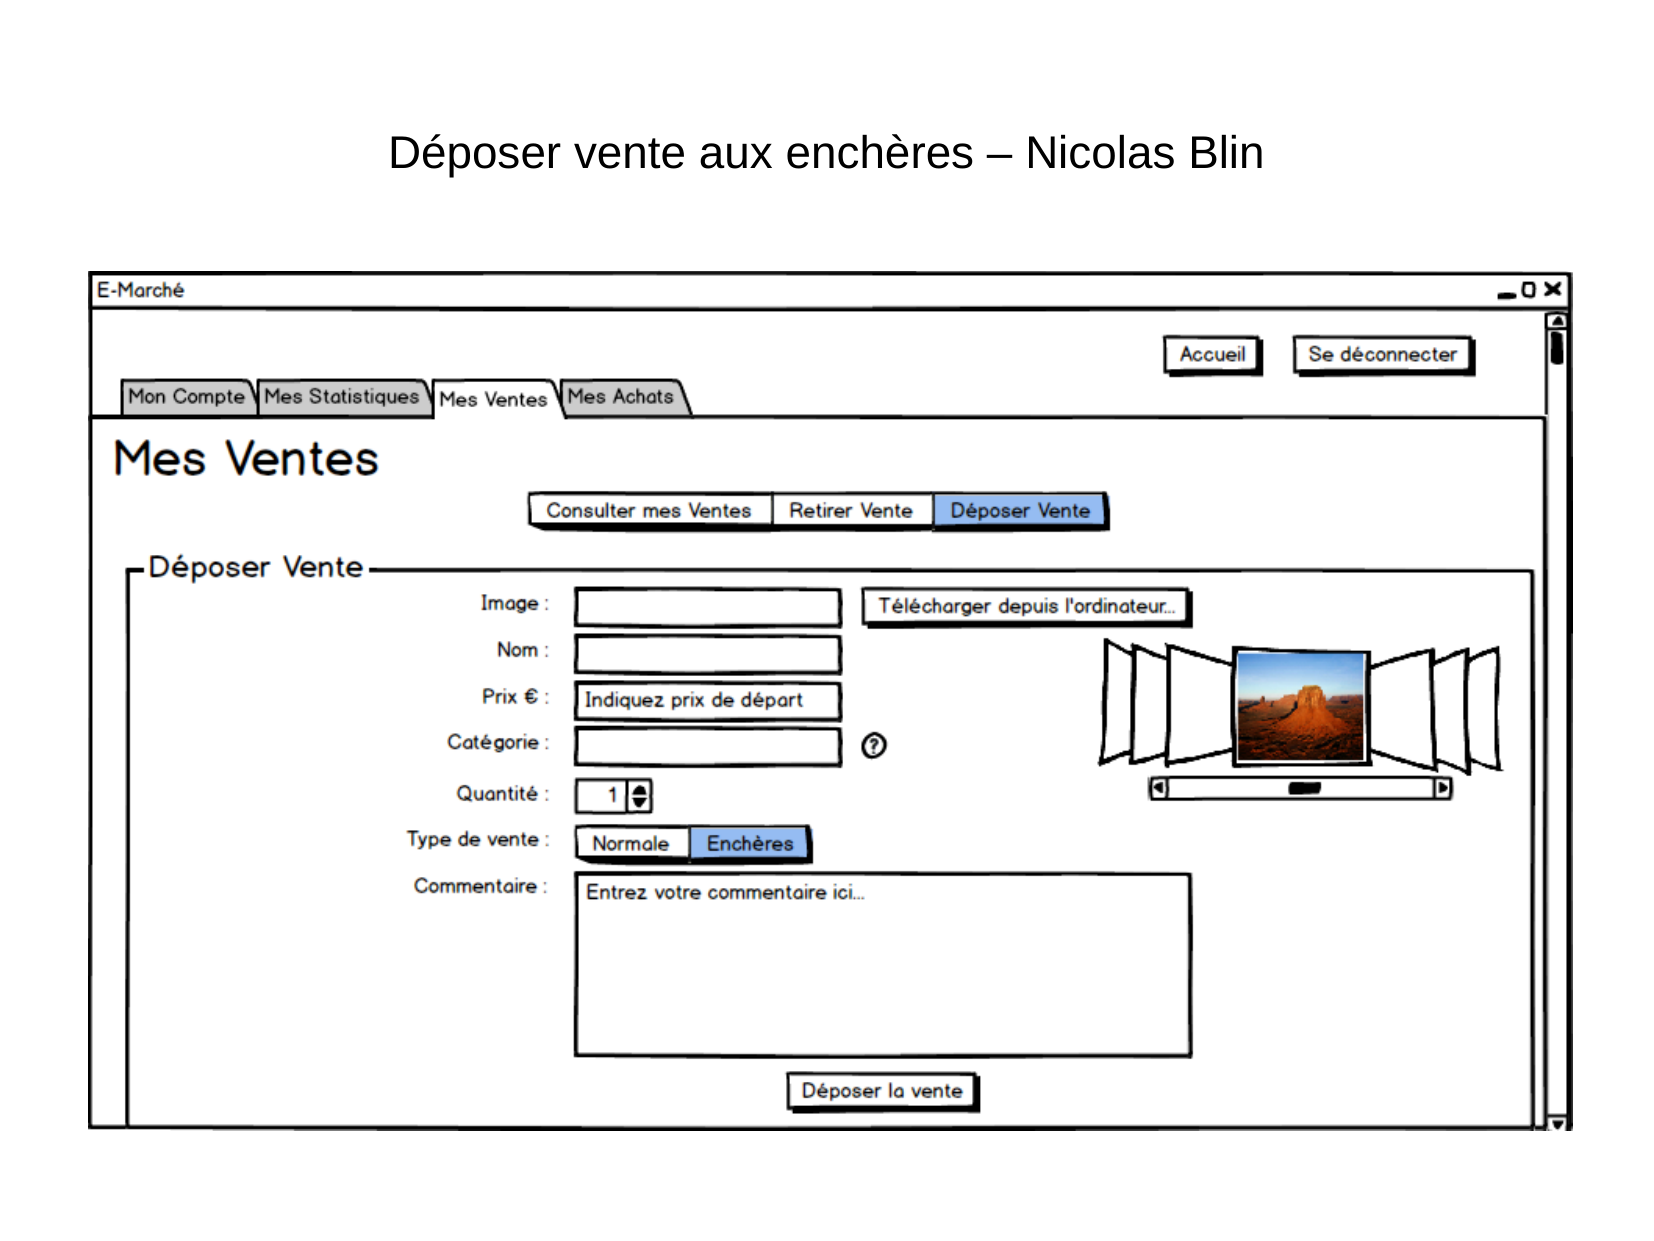

# Déposer vente aux enchères – Nicolas Blin